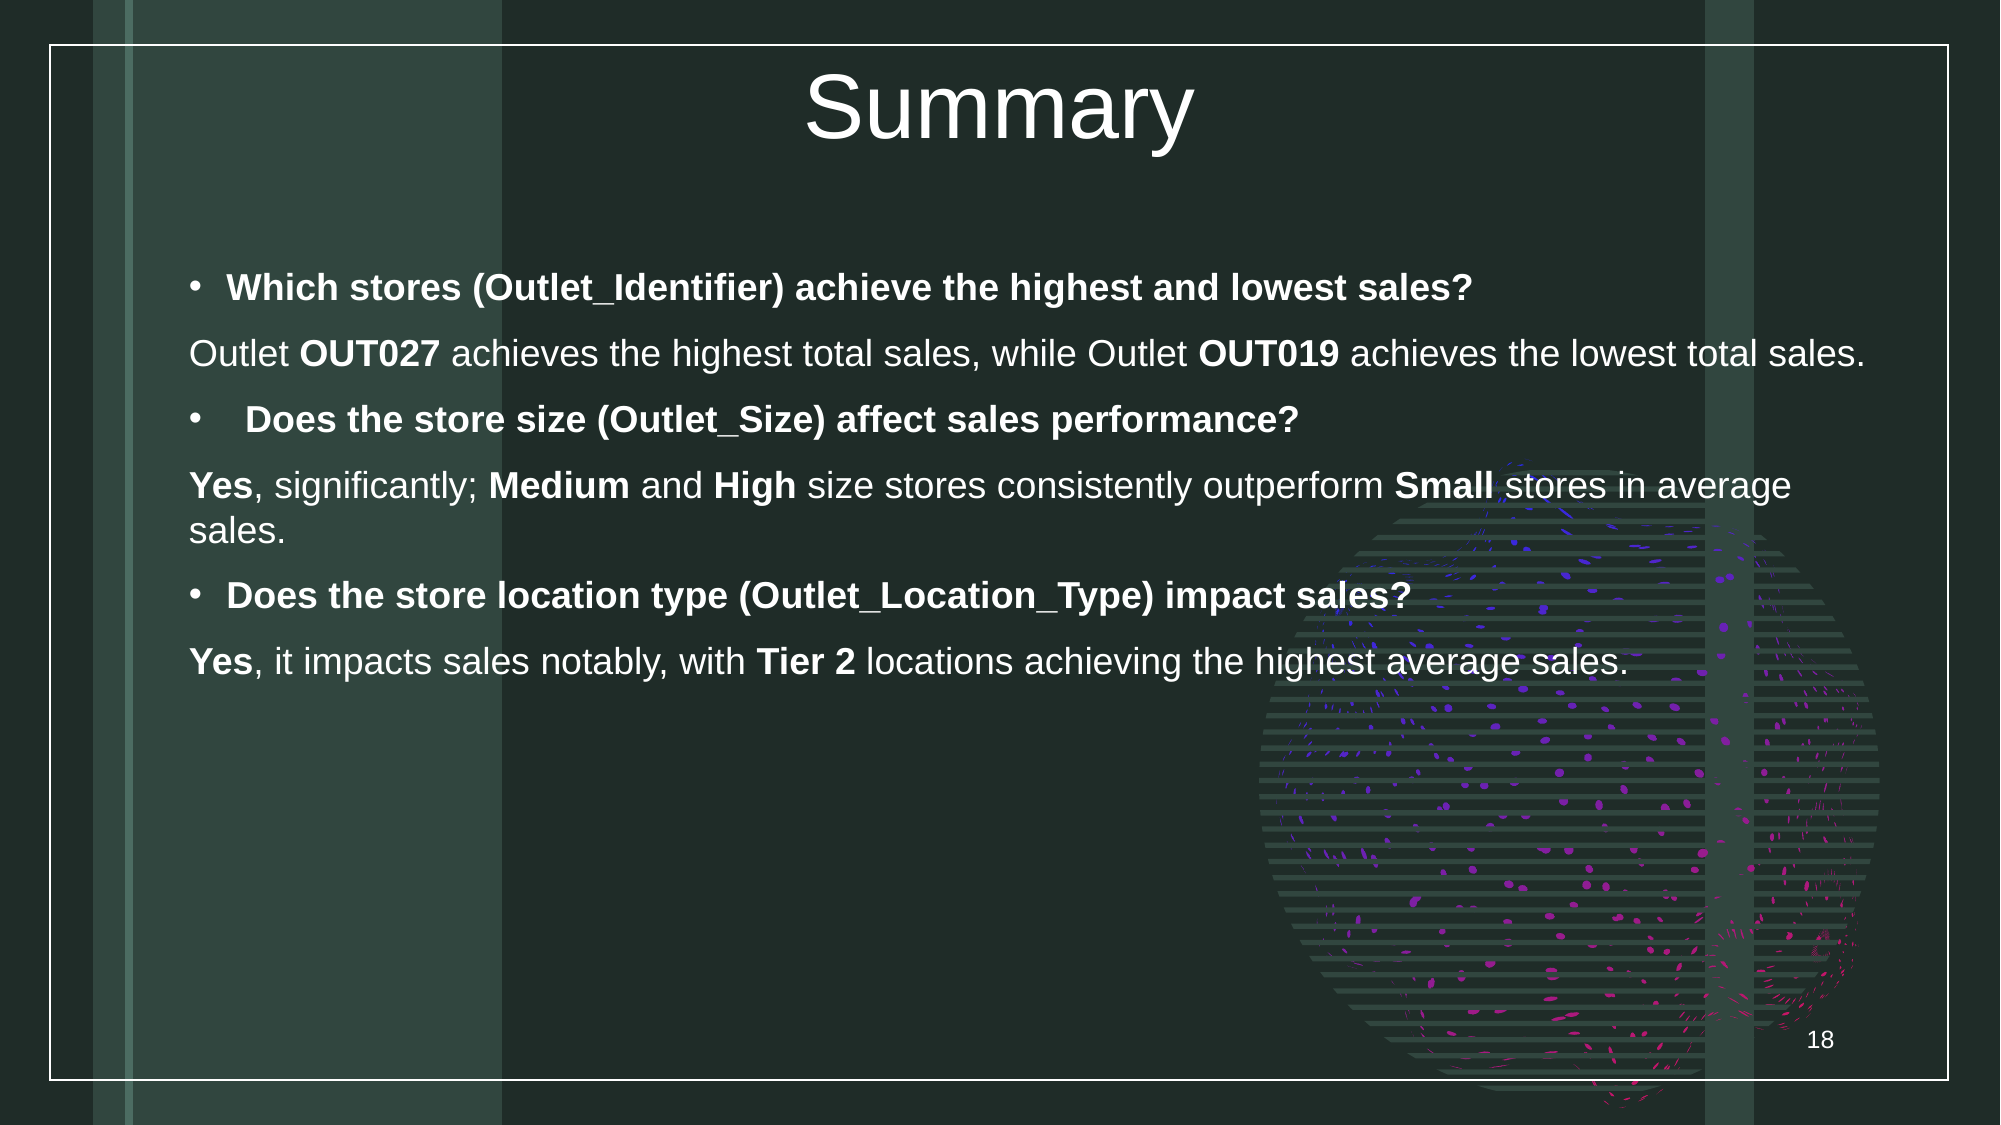

# Summary
Which stores (Outlet_Identifier) achieve the highest and lowest sales?
Outlet OUT027 achieves the highest total sales, while Outlet OUT019 achieves the lowest total sales.
Does the store size (Outlet_Size) affect sales performance?
Yes, significantly; Medium and High size stores consistently outperform Small stores in average sales.
Does the store location type (Outlet_Location_Type) impact sales?
Yes, it impacts sales notably, with Tier 2 locations achieving the highest average sales.